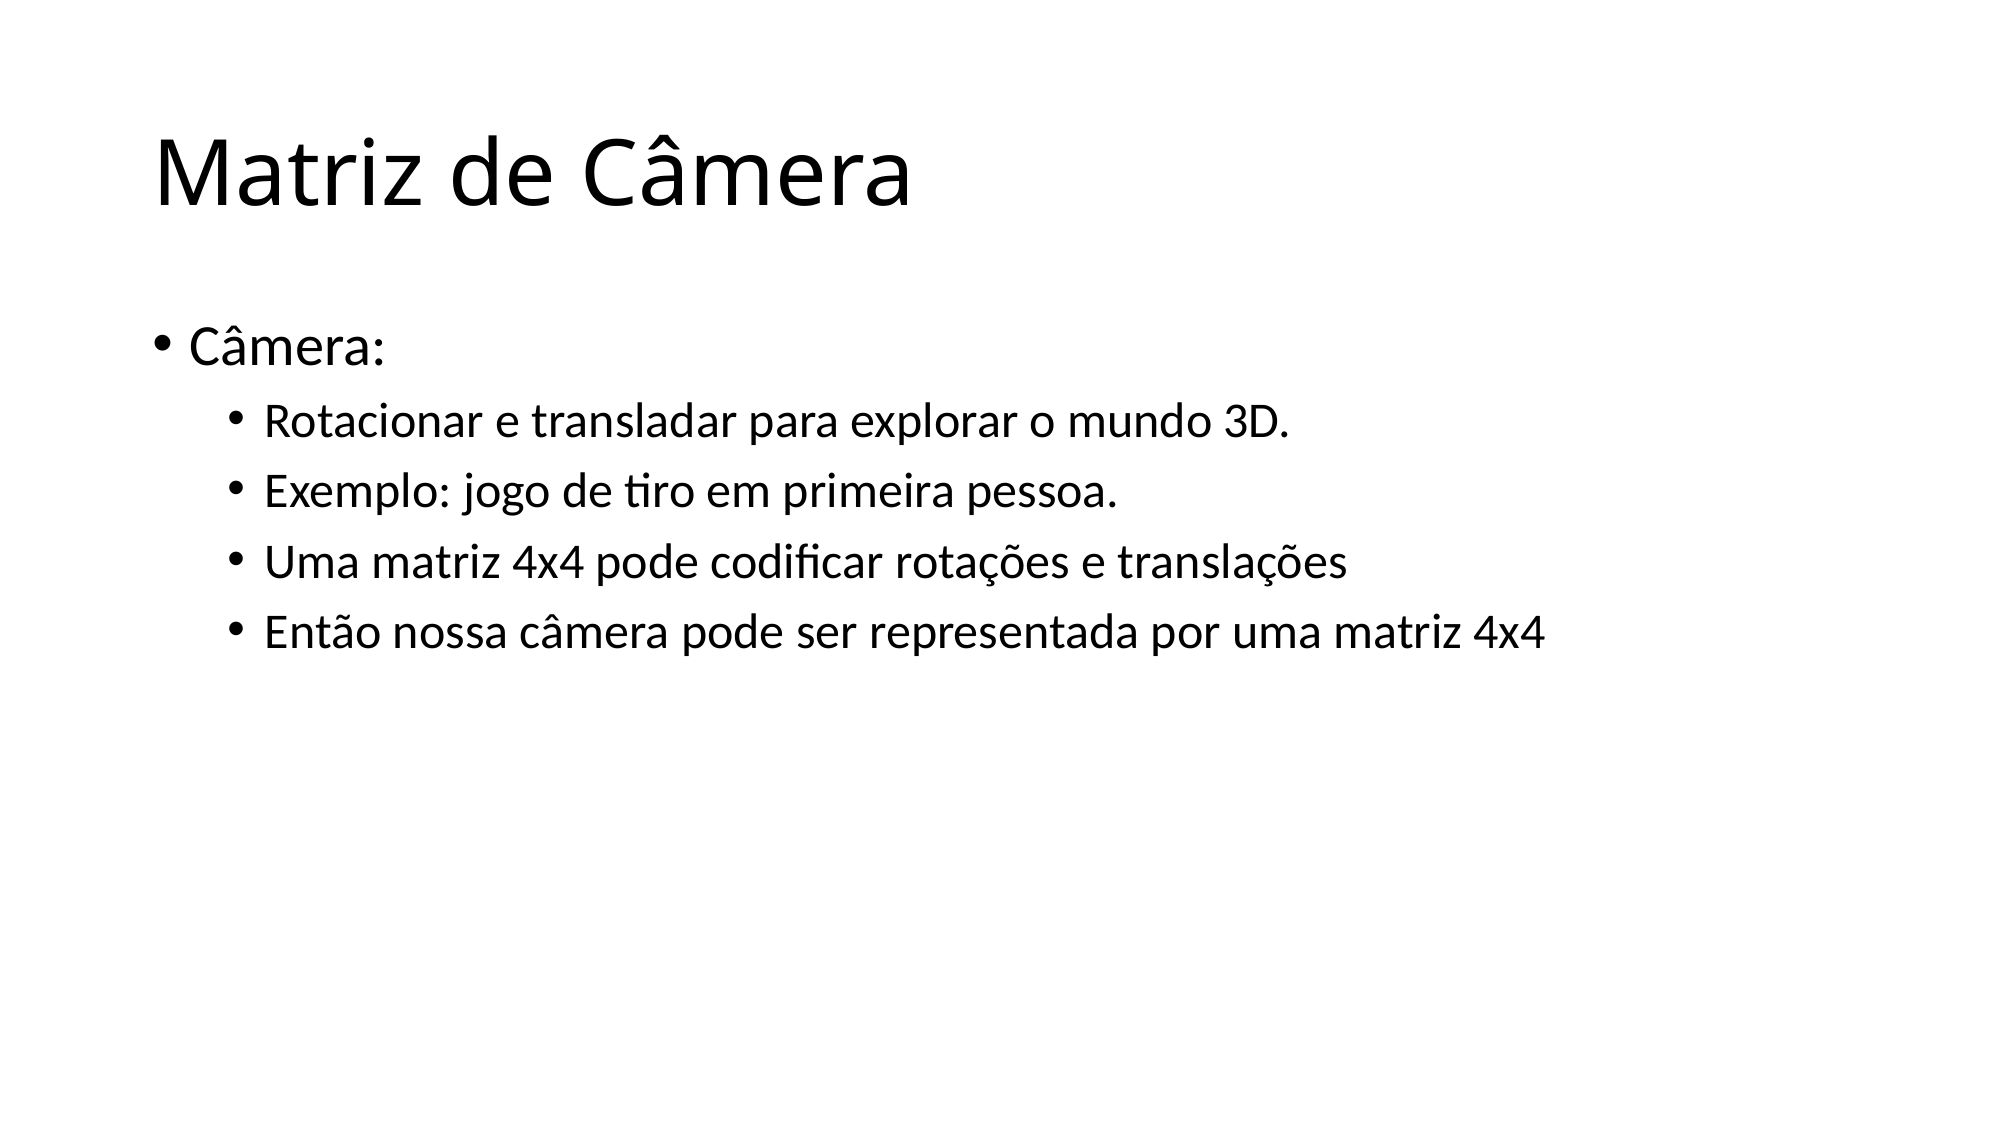

# Matriz de Câmera
Câmera:
Rotacionar e transladar para explorar o mundo 3D.
Exemplo: jogo de tiro em primeira pessoa.
Uma matriz 4x4 pode codificar rotações e translações
Então nossa câmera pode ser representada por uma matriz 4x4